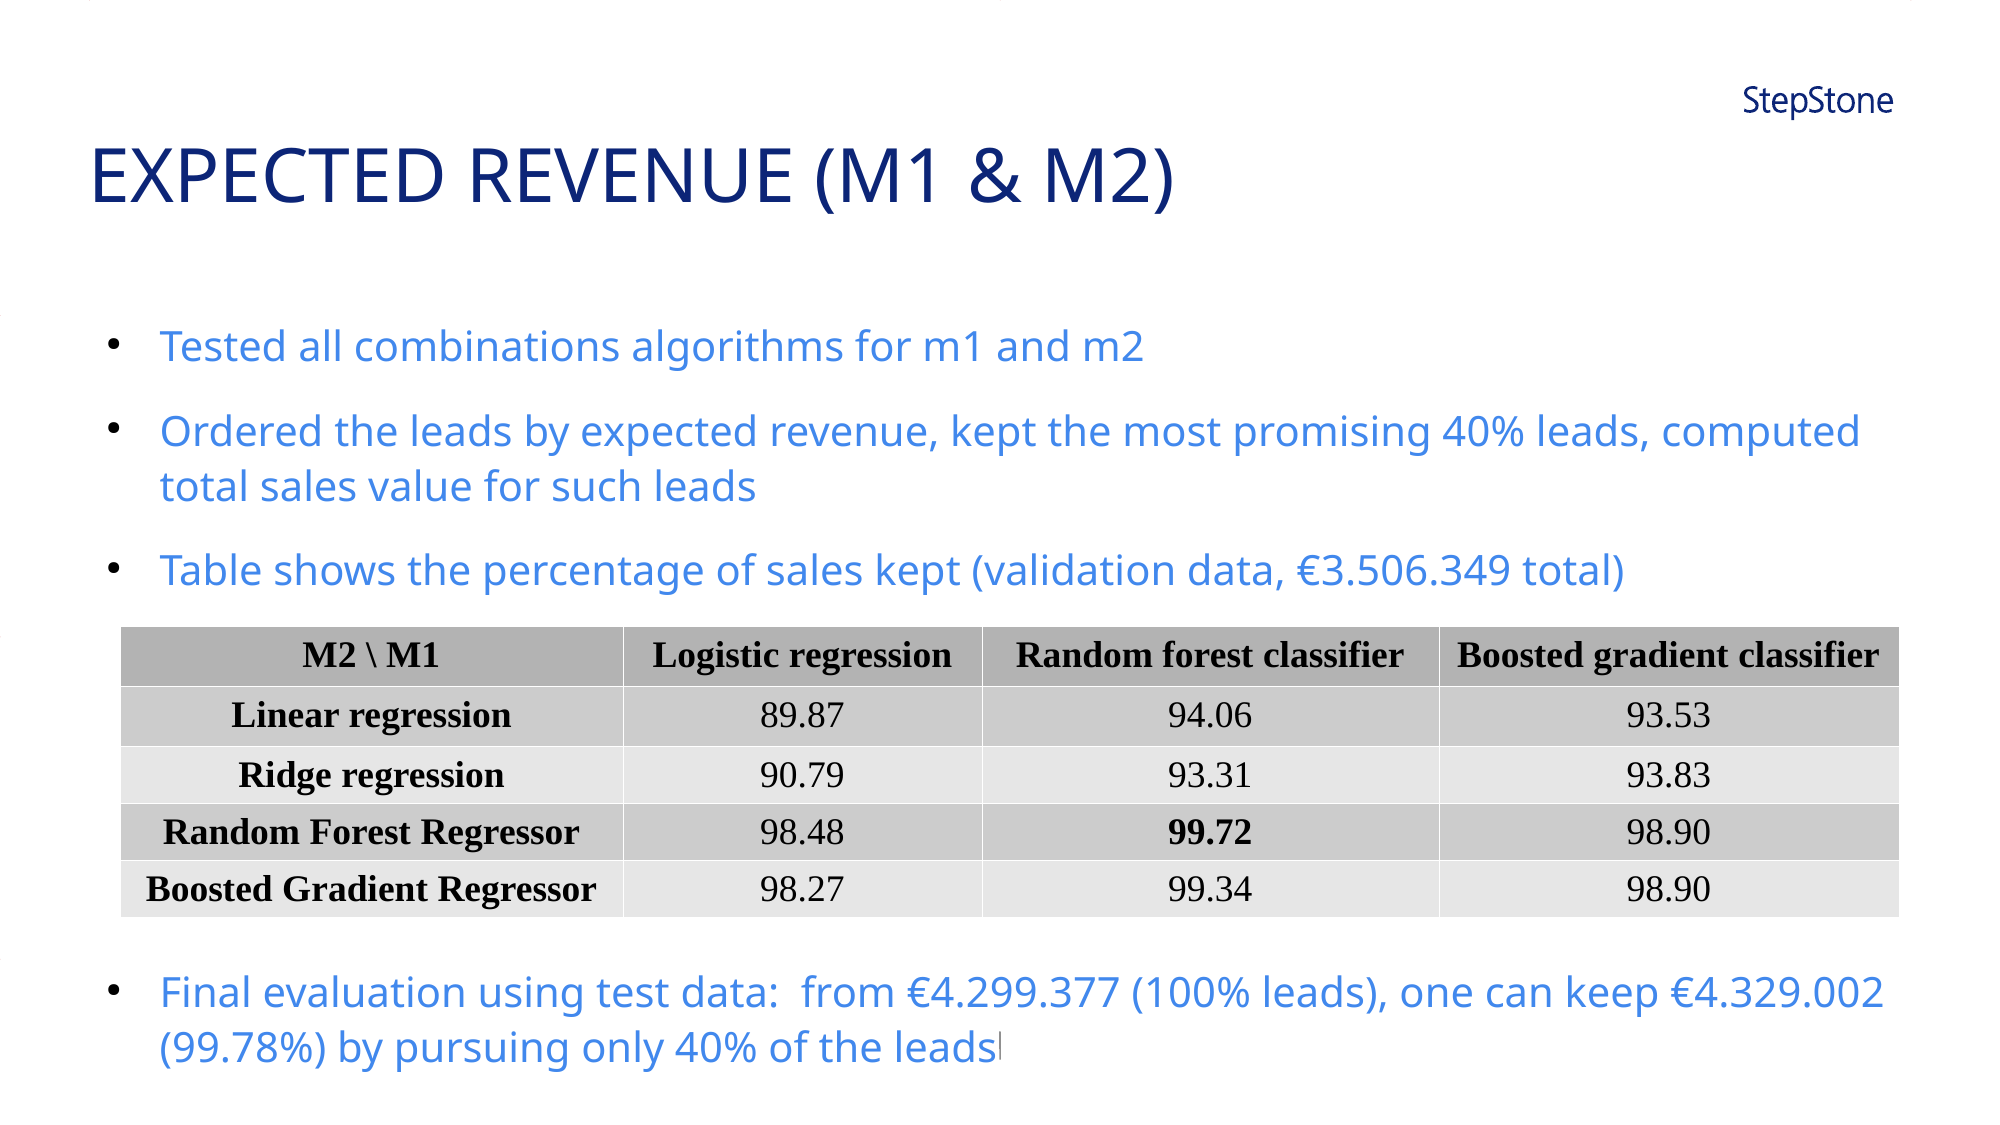

# Expected revenue (M1 & M2)
Tested all combinations algorithms for m1 and m2
Ordered the leads by expected revenue, kept the most promising 40% leads, computed total sales value for such leads
Table shows the percentage of sales kept (validation data, €3.506.349 total)
Final evaluation using test data: from €4.299.377 (100% leads), one can keep €4.329.002 (99.78%) by pursuing only 40% of the leads
| M2 \ M1 | Logistic regression | Random forest classifier | Boosted gradient classifier |
| --- | --- | --- | --- |
| Linear regression | 89.87 | 94.06 | 93.53 |
| Ridge regression | 90.79 | 93.31 | 93.83 |
| Random Forest Regressor | 98.48 | 99.72 | 98.90 |
| Boosted Gradient Regressor | 98.27 | 99.34 | 98.90 |